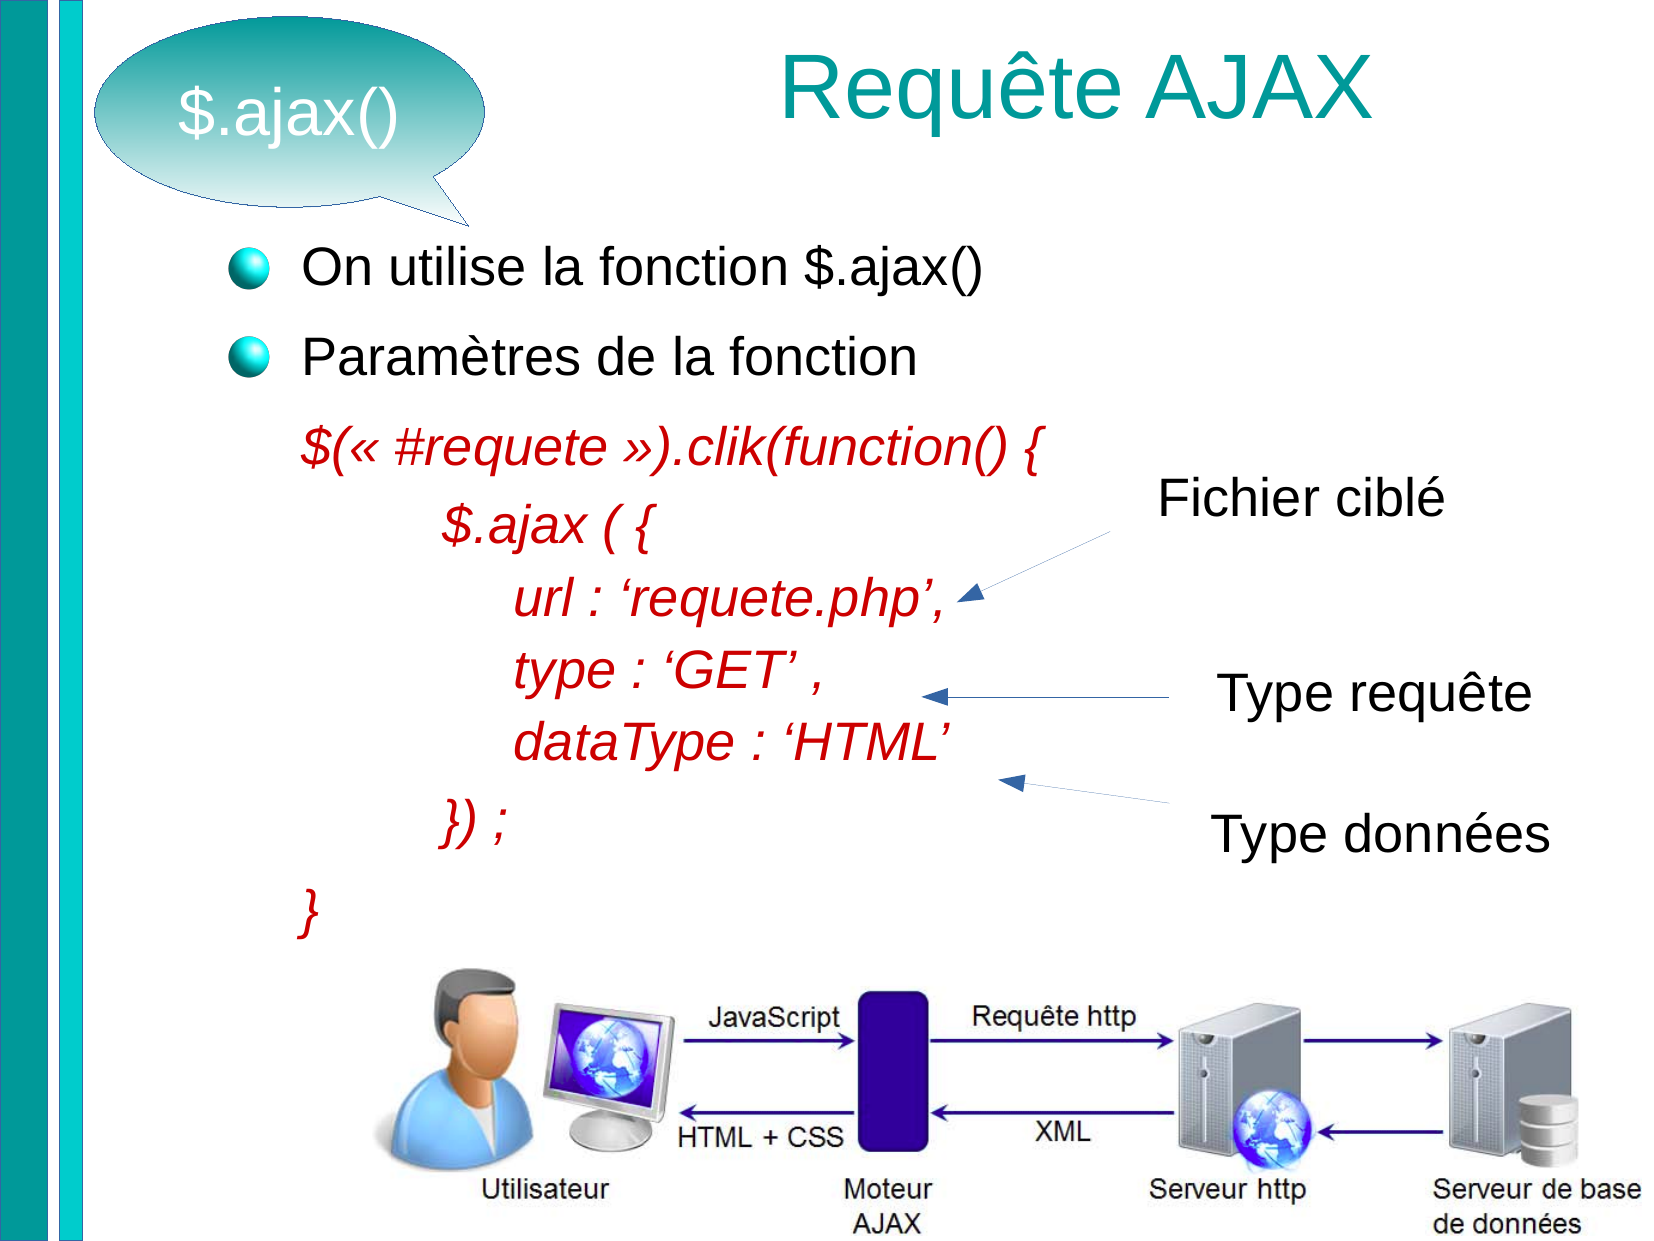

$.ajax()
Requête AJAX
# On utilise la fonction $.ajax()
Paramètres de la fonction
$(« #requete »).clik(function() {
$.ajax ( {
url : ‘requete.php’,
type : ‘GET’ ,
dataType : ‘HTML’
}) ;
}
Fichier ciblé
Type requête
Type données